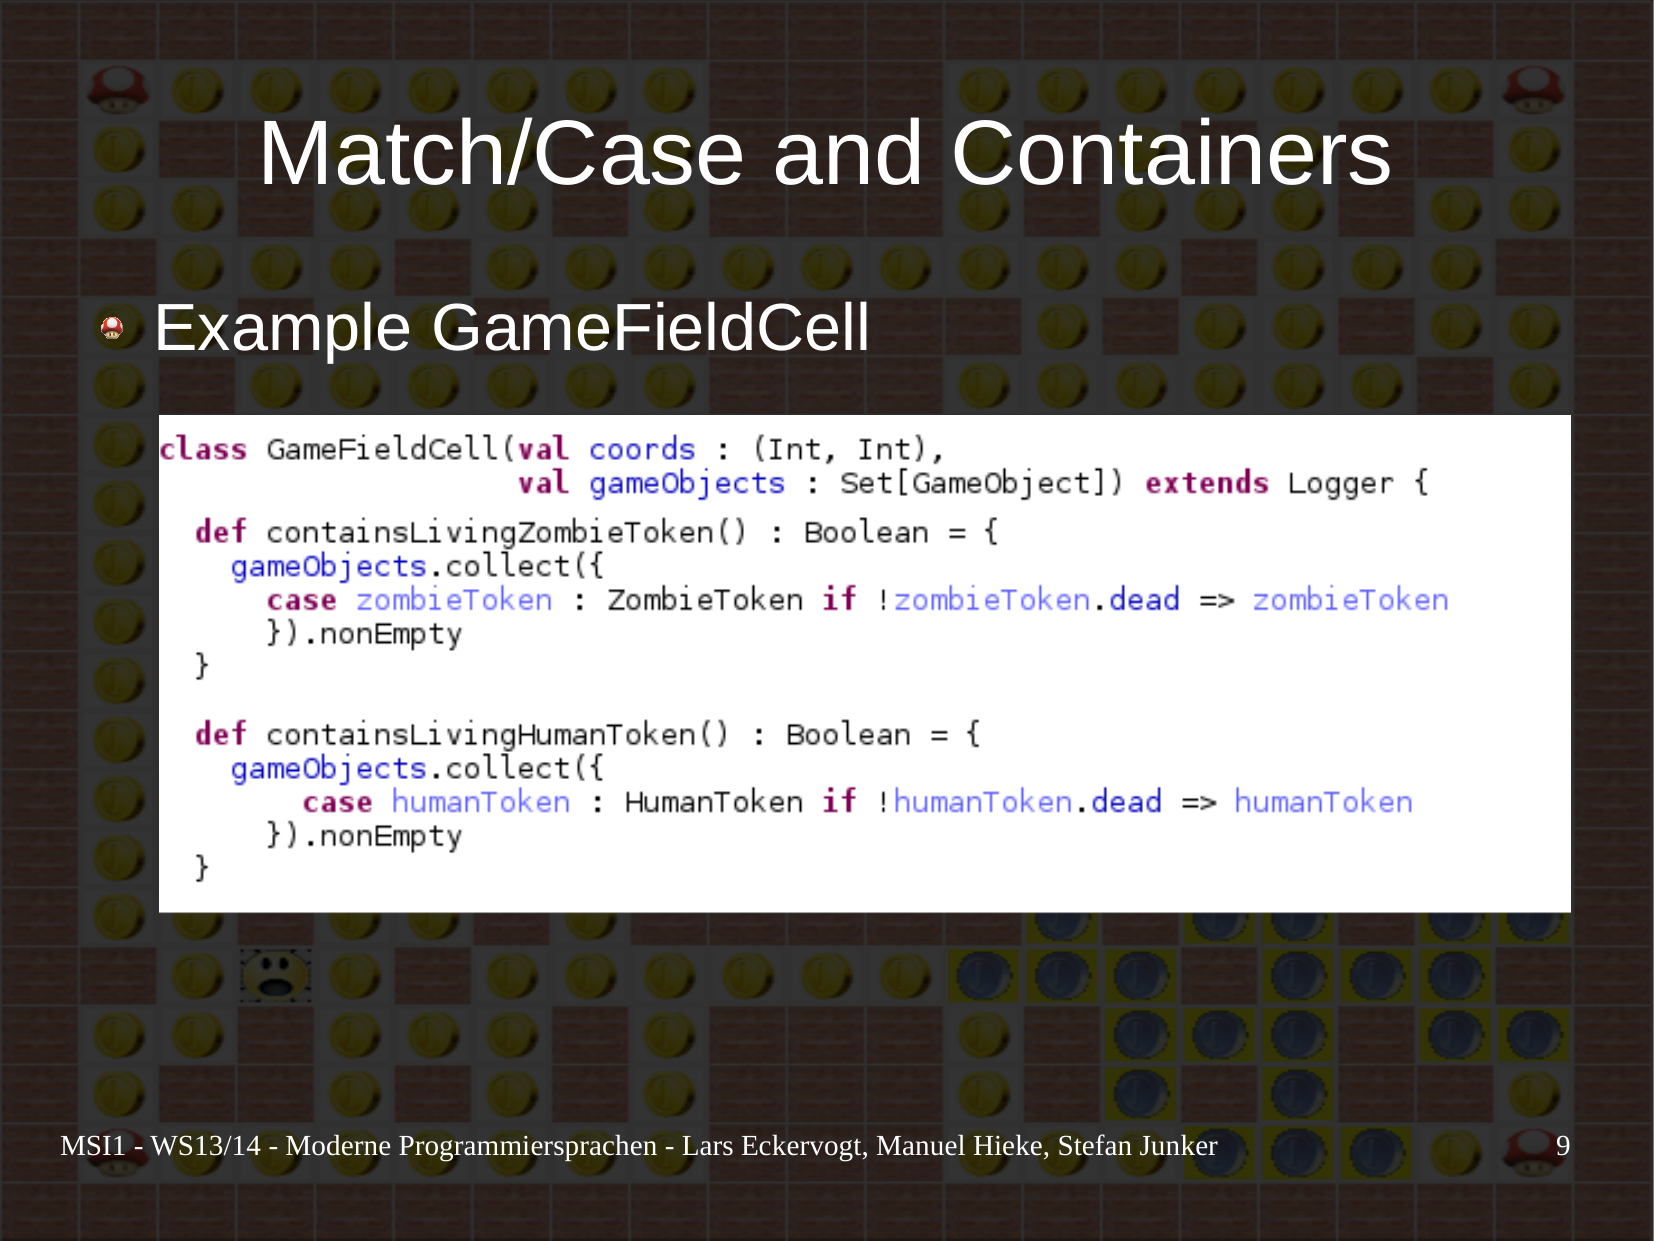

# Match/Case and Containers
Example GameFieldCell
MSI1 - WS13/14 - Moderne Programmiersprachen - Lars Eckervogt, Manuel Hieke, Stefan Junker
9